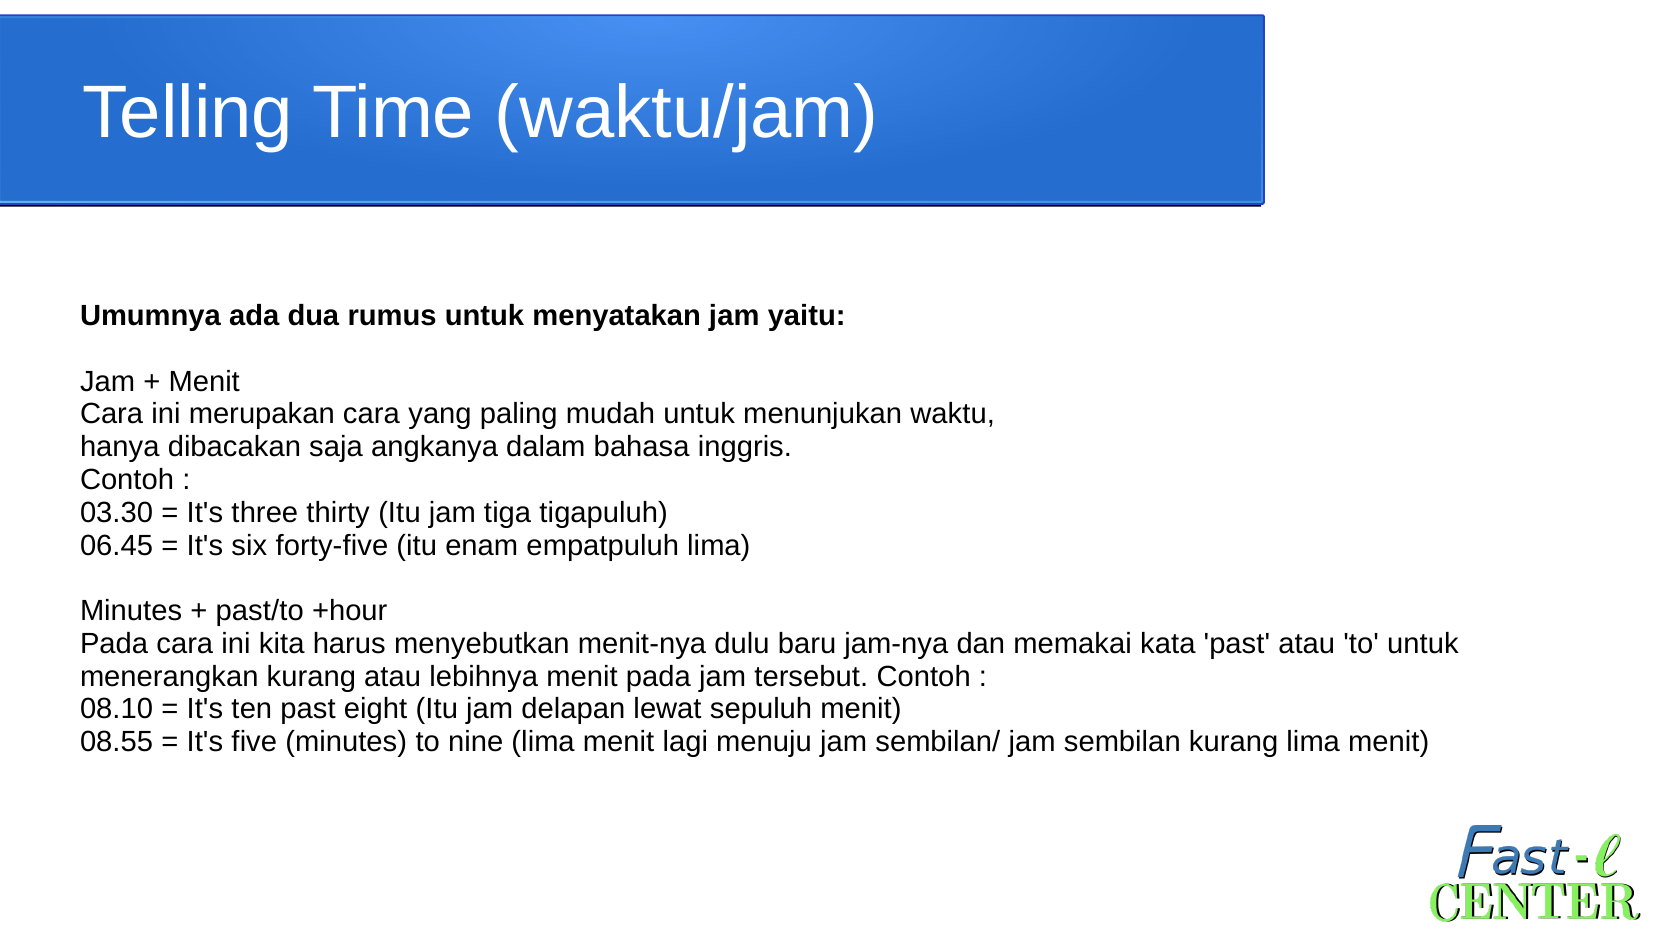

# Telling Time (waktu/jam)
Umumnya ada dua rumus untuk menyatakan jam yaitu:
Jam + Menit
Cara ini merupakan cara yang paling mudah untuk menunjukan waktu,
hanya dibacakan saja angkanya dalam bahasa inggris.
Contoh :
03.30 = It's three thirty (Itu jam tiga tigapuluh)
06.45 = It's six forty-five (itu enam empatpuluh lima)
Minutes + past/to +hour
Pada cara ini kita harus menyebutkan menit-nya dulu baru jam-nya dan memakai kata 'past' atau 'to' untuk
menerangkan kurang atau lebihnya menit pada jam tersebut. Contoh :
08.10 = It's ten past eight (Itu jam delapan lewat sepuluh menit)
08.55 = It's five (minutes) to nine (lima menit lagi menuju jam sembilan/ jam sembilan kurang lima menit)